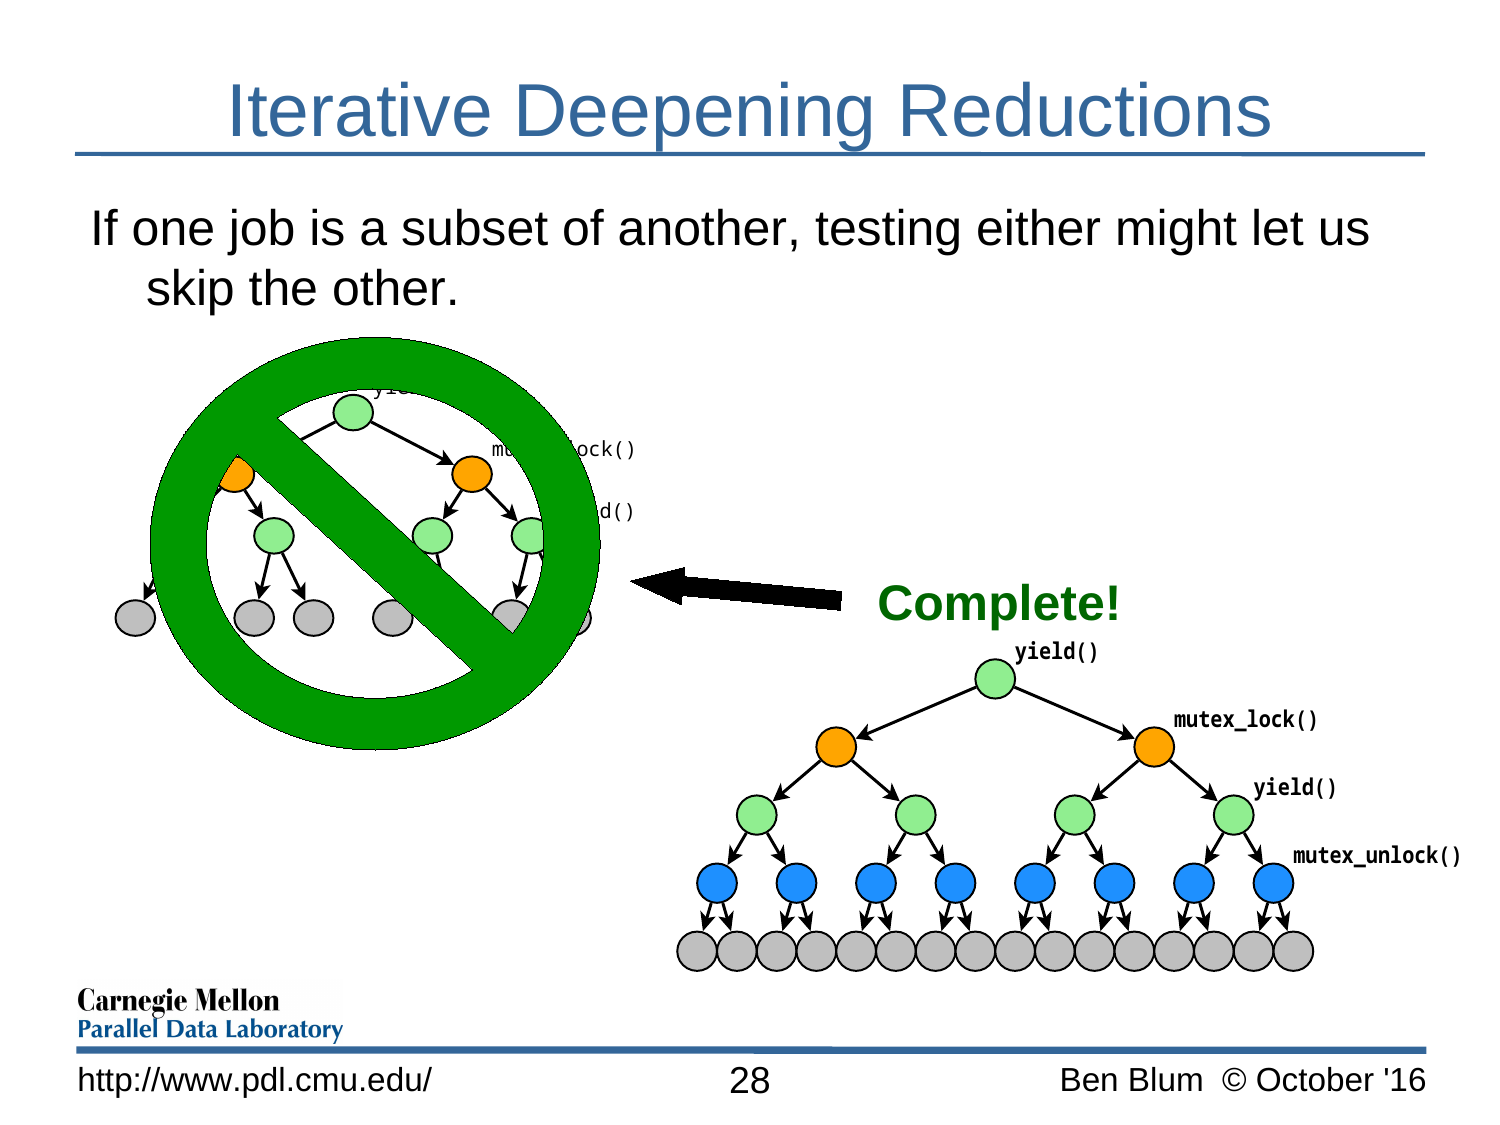

# Iterative Deepening Reductions
If one job is a subset of another, testing either might let us skip the other.
Complete!
28